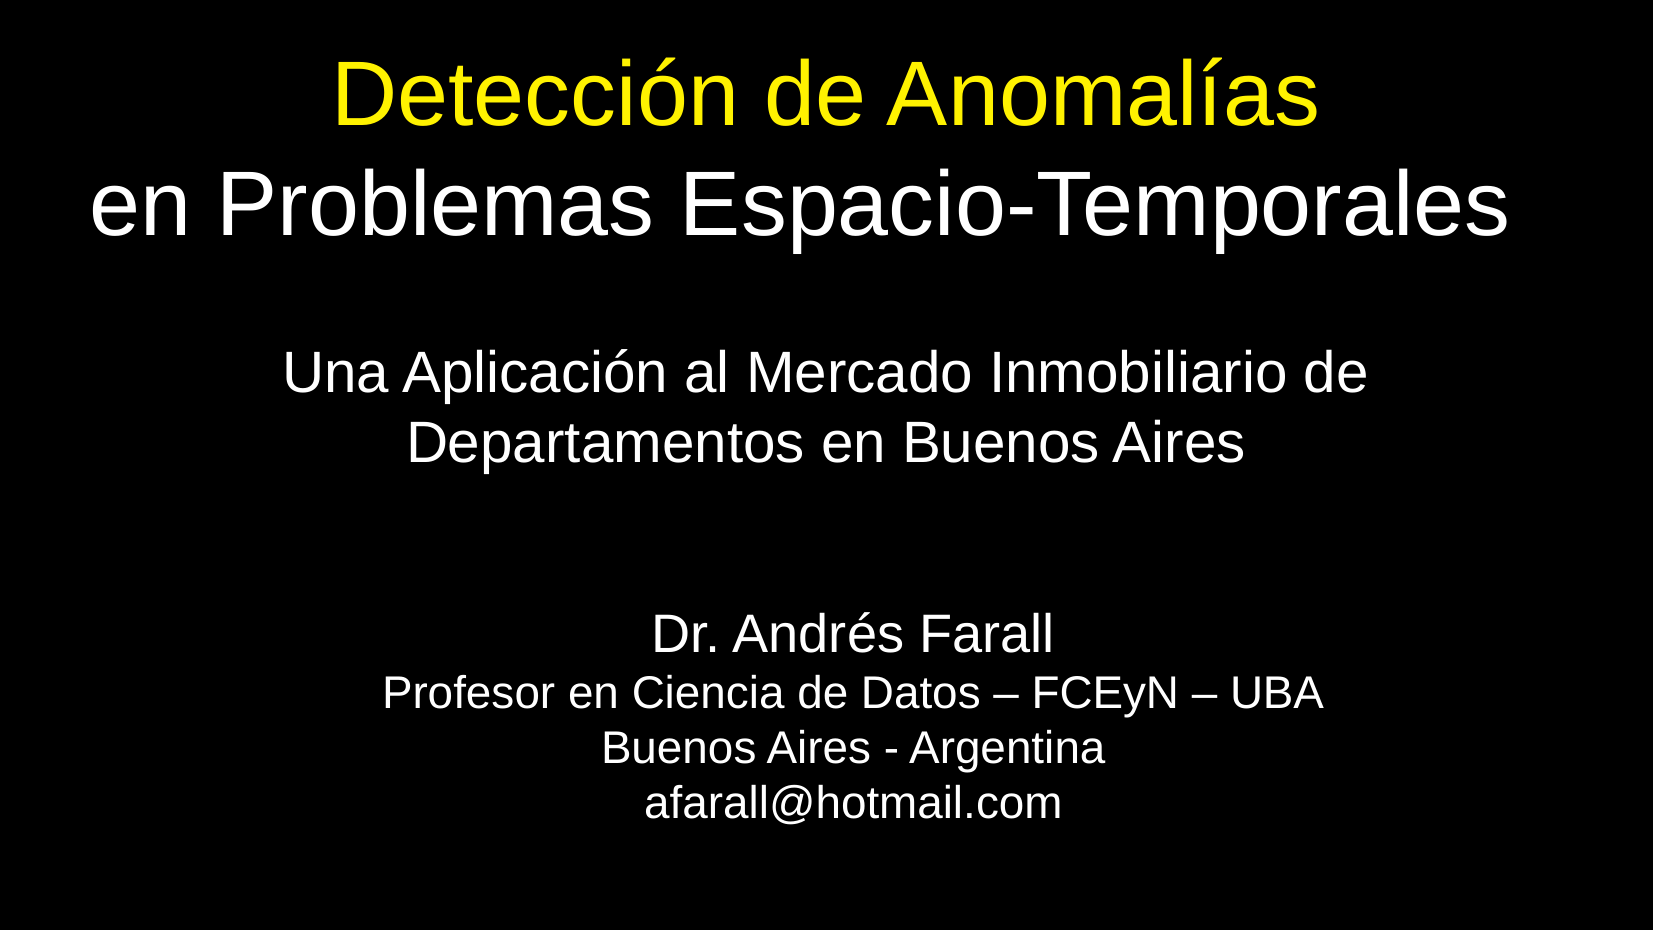

Detección de Anomalías
en Problemas Espacio-Temporales
Una Aplicación al Mercado Inmobiliario de Departamentos en Buenos Aires
Dr. Andrés Farall
Profesor en Ciencia de Datos – FCEyN – UBA
Buenos Aires - Argentina
afarall@hotmail.com